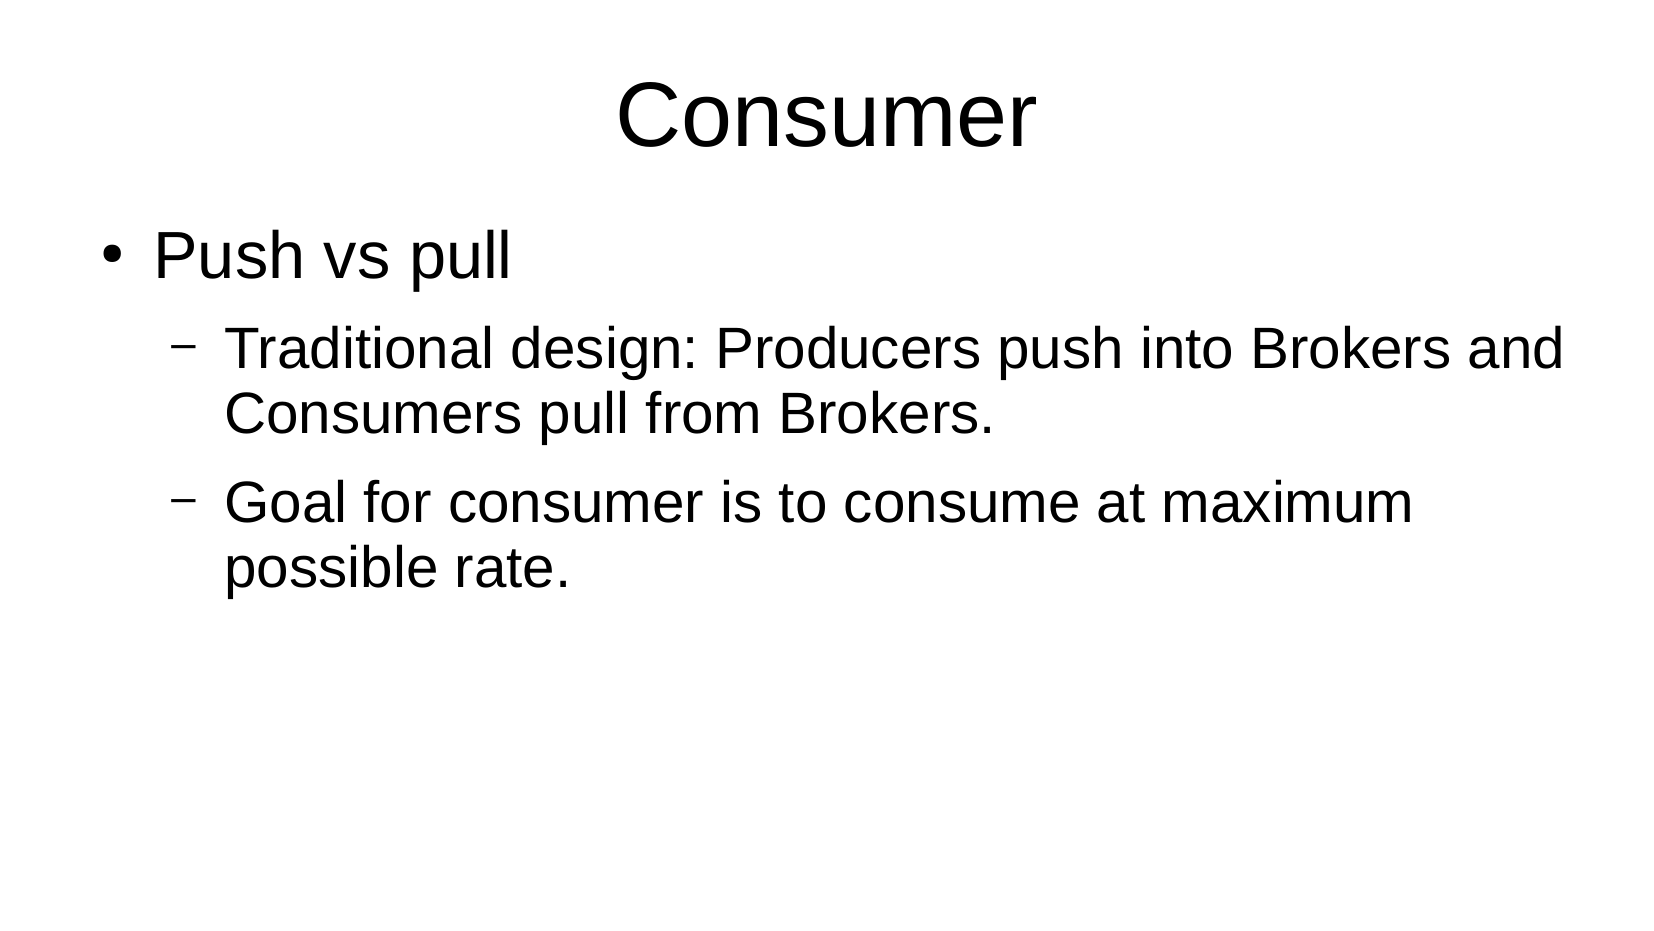

# Consumer
Push vs pull
Traditional design: Producers push into Brokers and Consumers pull from Brokers.
Goal for consumer is to consume at maximum possible rate.